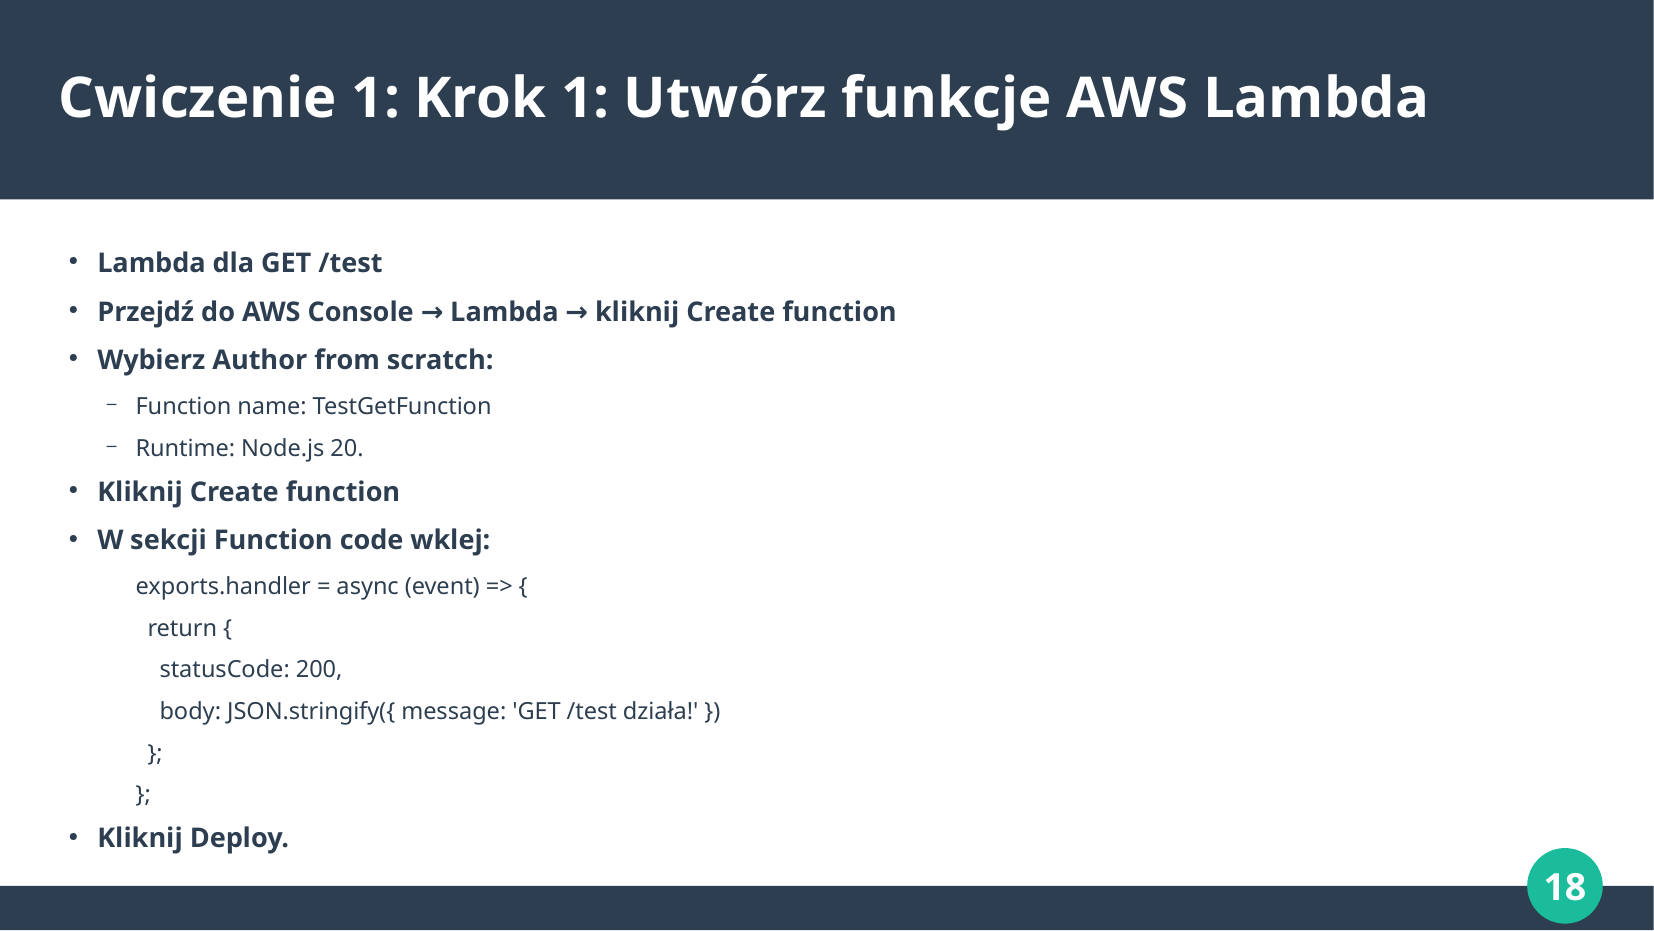

# Cwiczenie 1: Krok 1: Utwórz funkcje AWS Lambda
Lambda dla GET /test
Przejdź do AWS Console → Lambda → kliknij Create function
Wybierz Author from scratch:
Function name: TestGetFunction
Runtime: Node.js 20.
Kliknij Create function
W sekcji Function code wklej:
exports.handler = async (event) => {
 return {
 statusCode: 200,
 body: JSON.stringify({ message: 'GET /test działa!' })
 };
};
Kliknij Deploy.